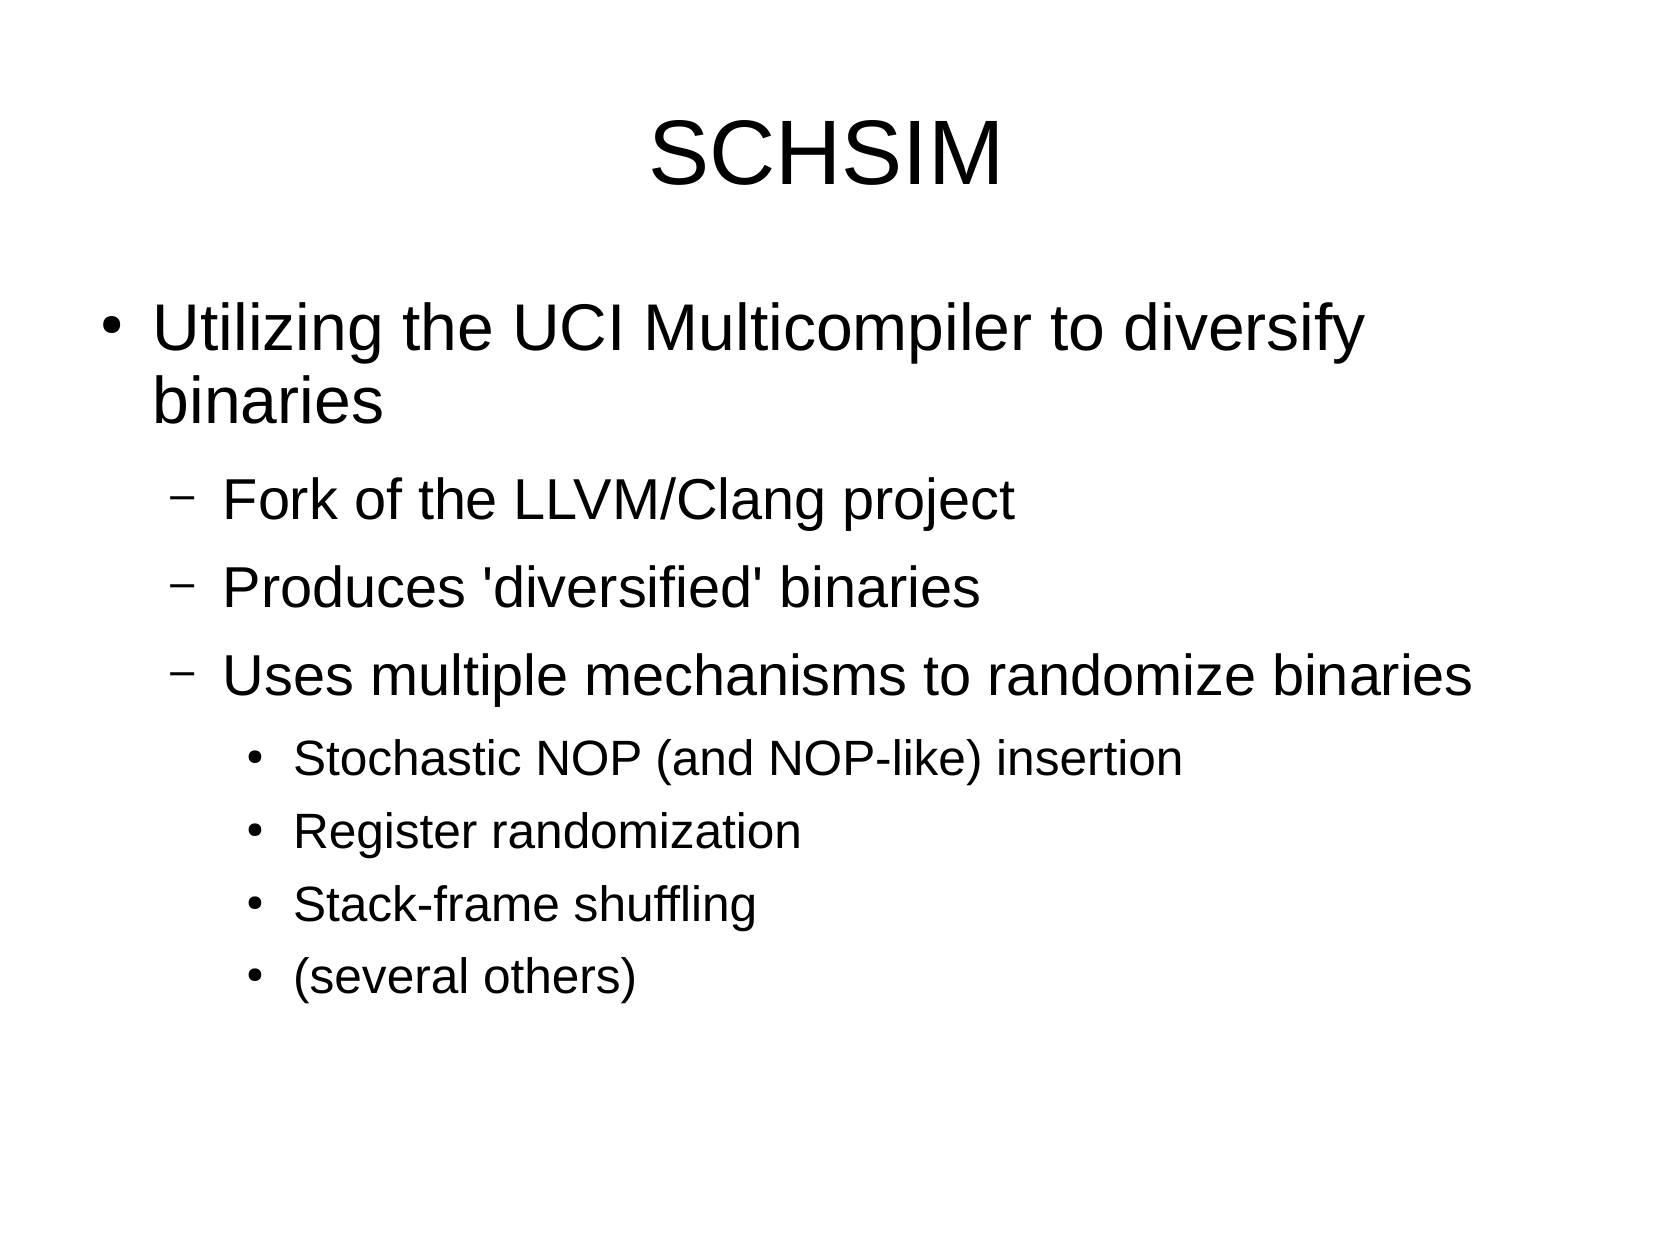

# SCHSIM
Utilizing the UCI Multicompiler to diversify binaries
Fork of the LLVM/Clang project
Produces 'diversified' binaries
Uses multiple mechanisms to randomize binaries
Stochastic NOP (and NOP-like) insertion
Register randomization
Stack-frame shuffling
(several others)